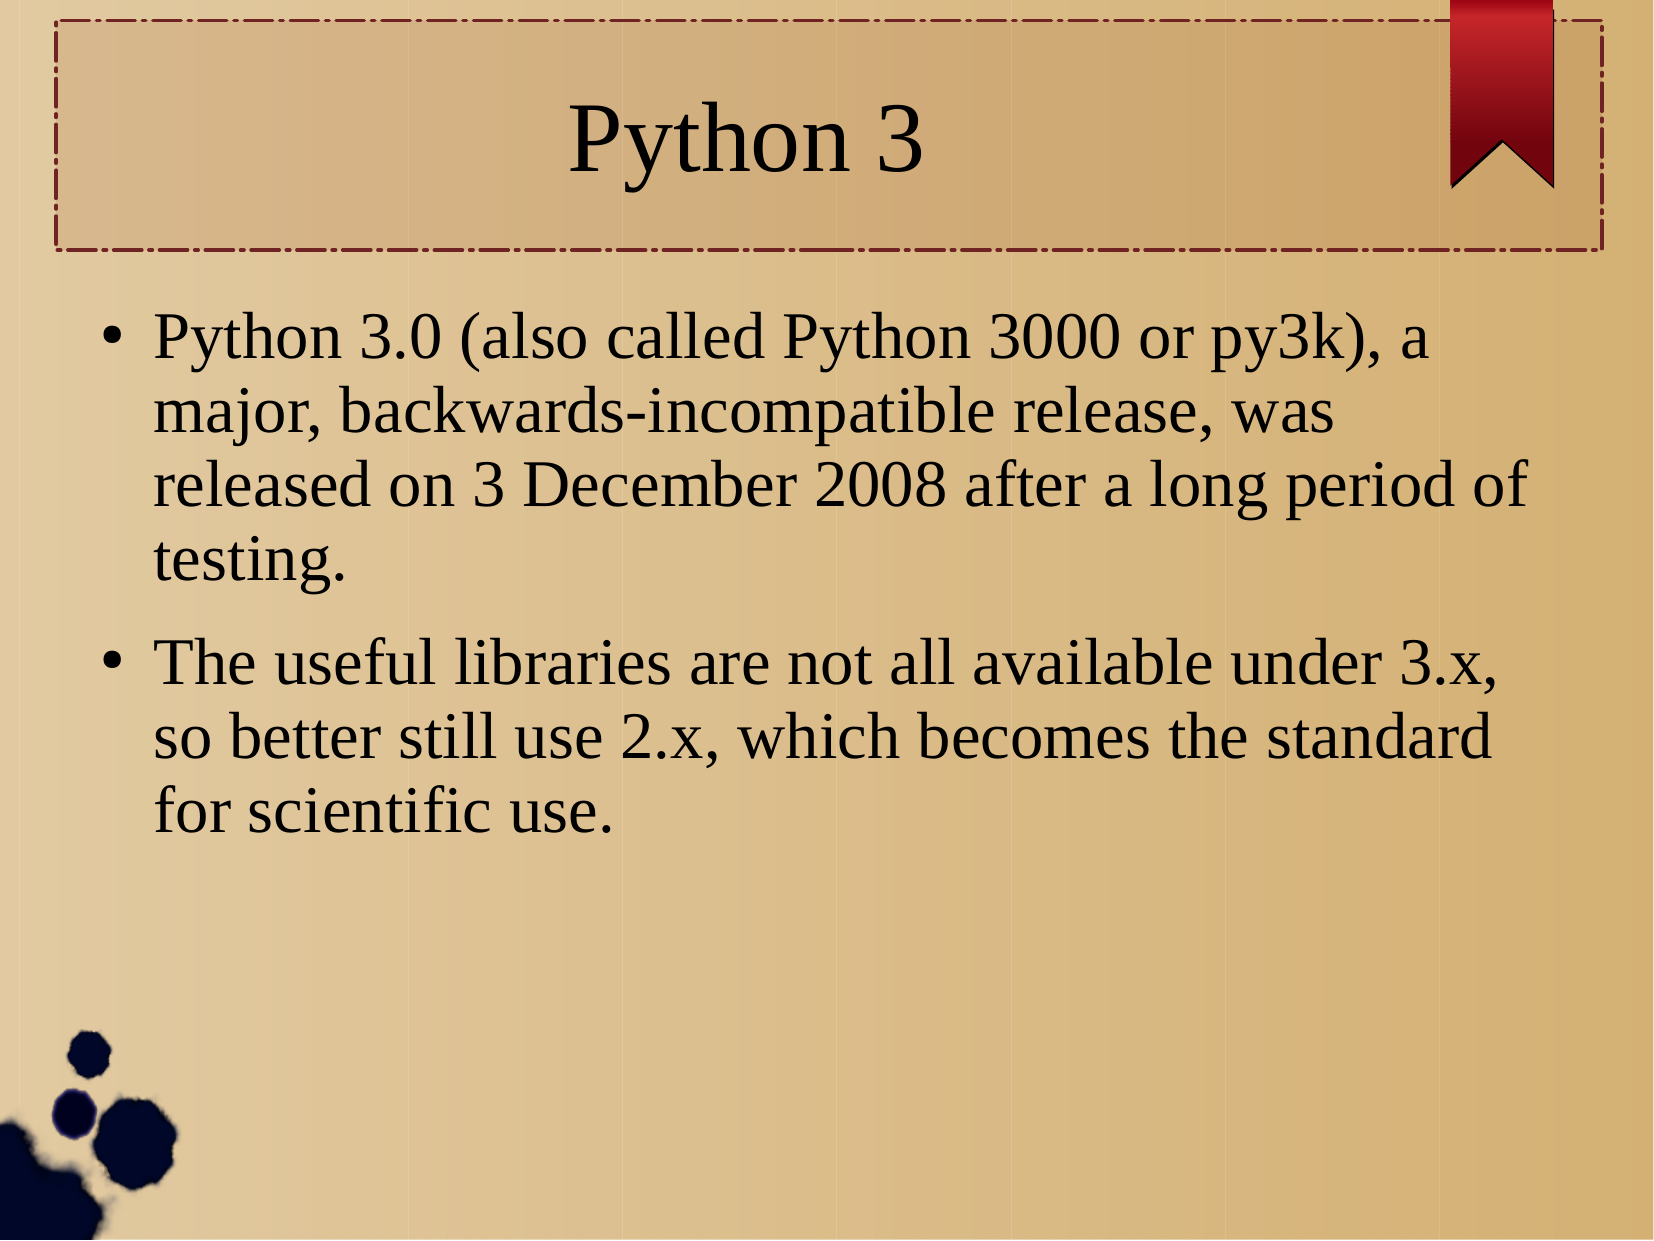

# Python 3
Python 3.0 (also called Python 3000 or py3k), a major, backwards-incompatible release, was released on 3 December 2008 after a long period of testing.
The useful libraries are not all available under 3.x, so better still use 2.x, which becomes the standard for scientific use.